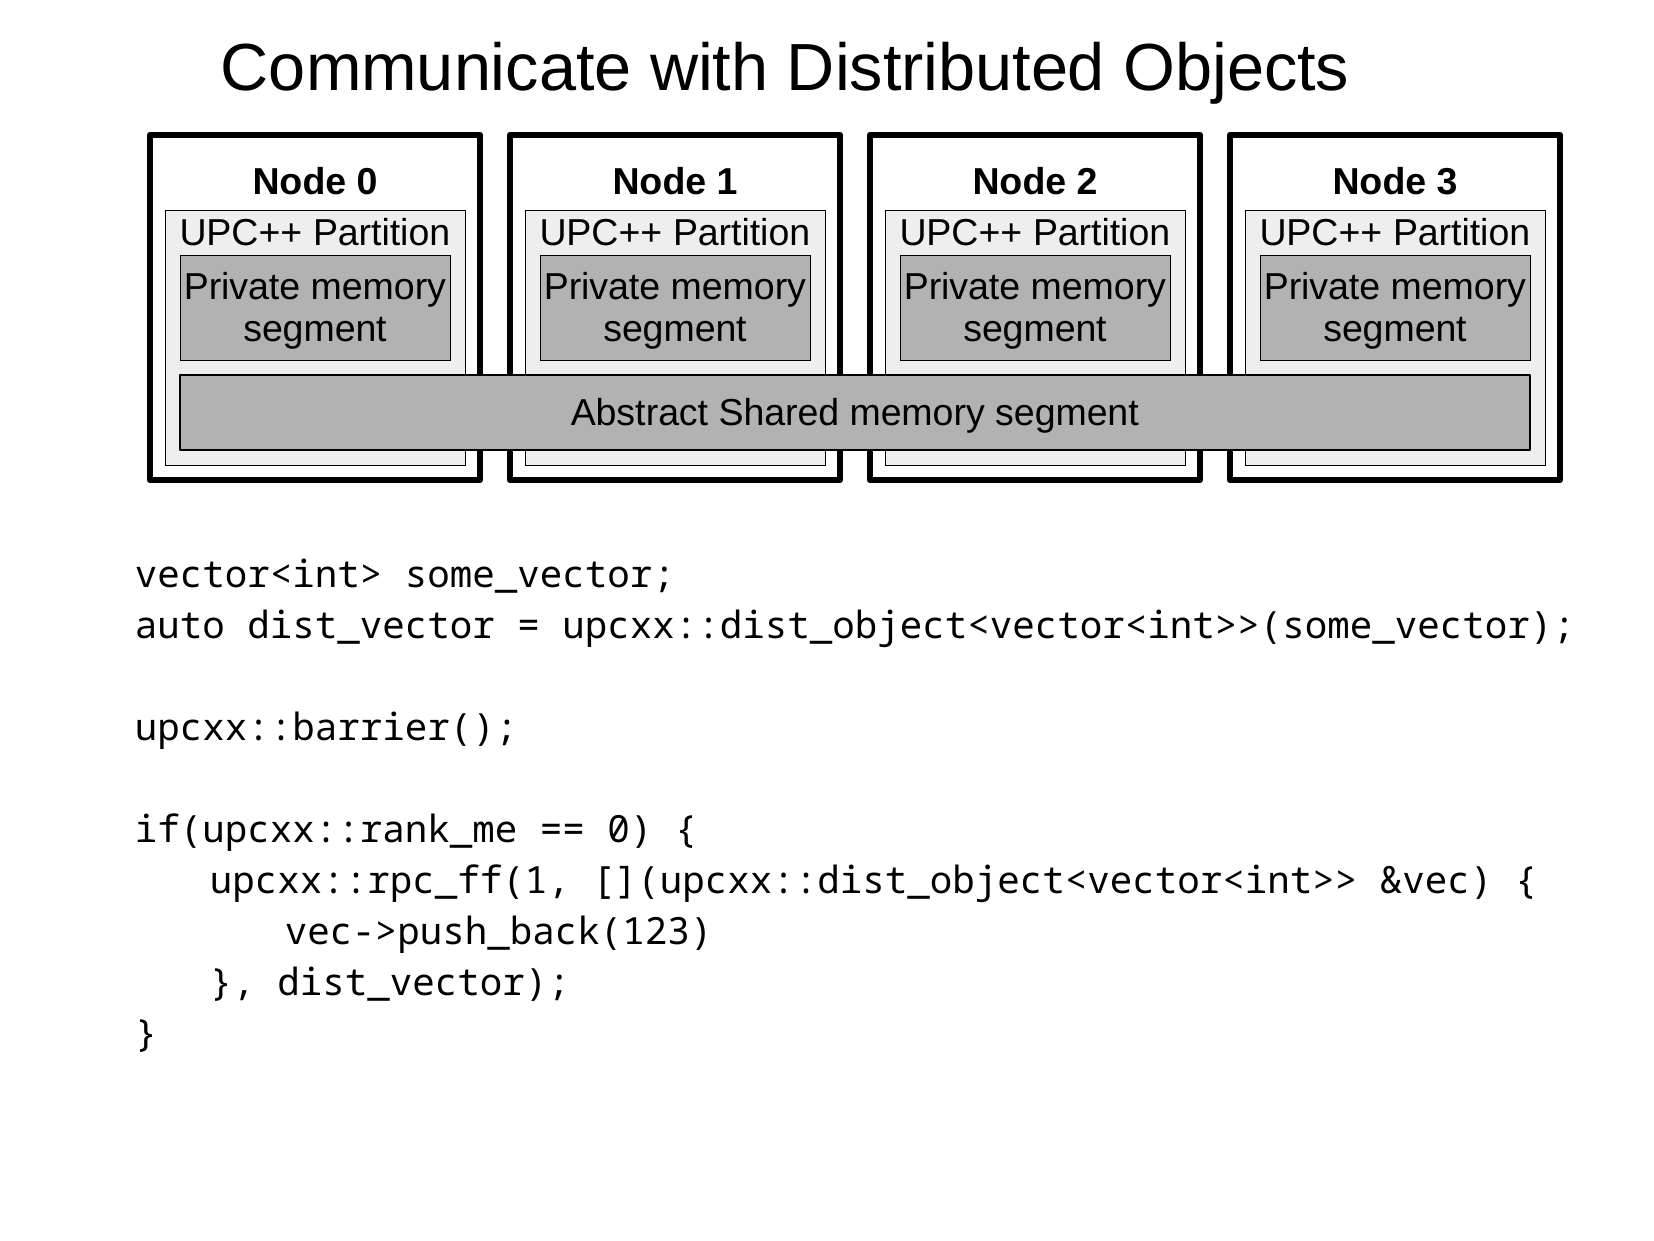

# Communicate with Distributed Objects
Node 0
Node 1
Node 2
Node 3
UPC++ Partition
UPC++ Partition
UPC++ Partition
UPC++ Partition
Private memory
segment
Private memory
segment
Private memory
segment
Private memory
segment
Abstract Shared memory segment
vector<int> some_vector;
auto dist_vector = upcxx::dist_object<vector<int>>(some_vector);
upcxx::barrier();
if(upcxx::rank_me == 0) {
	upcxx::rpc_ff(1, [](upcxx::dist_object<vector<int>> &vec) {
		vec->push_back(123)
	}, dist_vector);
}